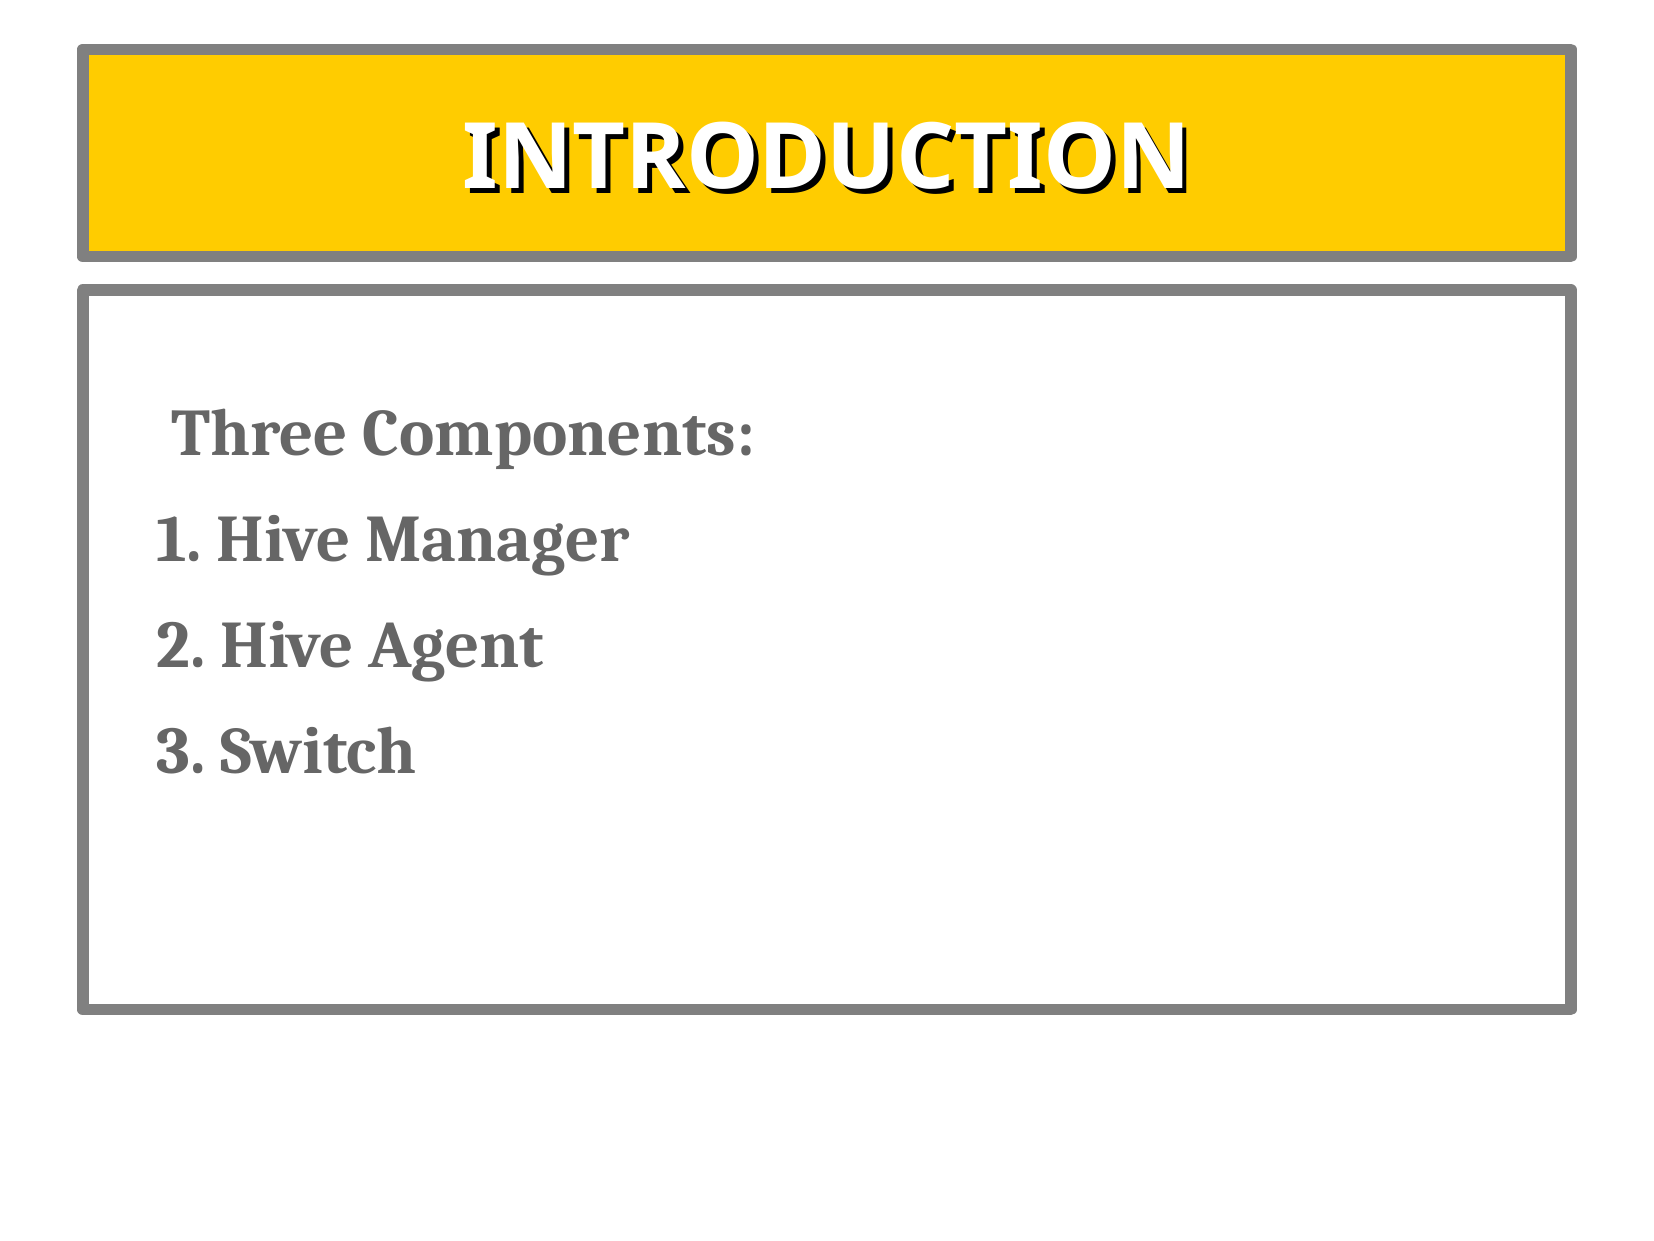

# INTRODUCTION
 	 Three Components:
 1. Hive Manager
 2. Hive Agent
 3. Switch